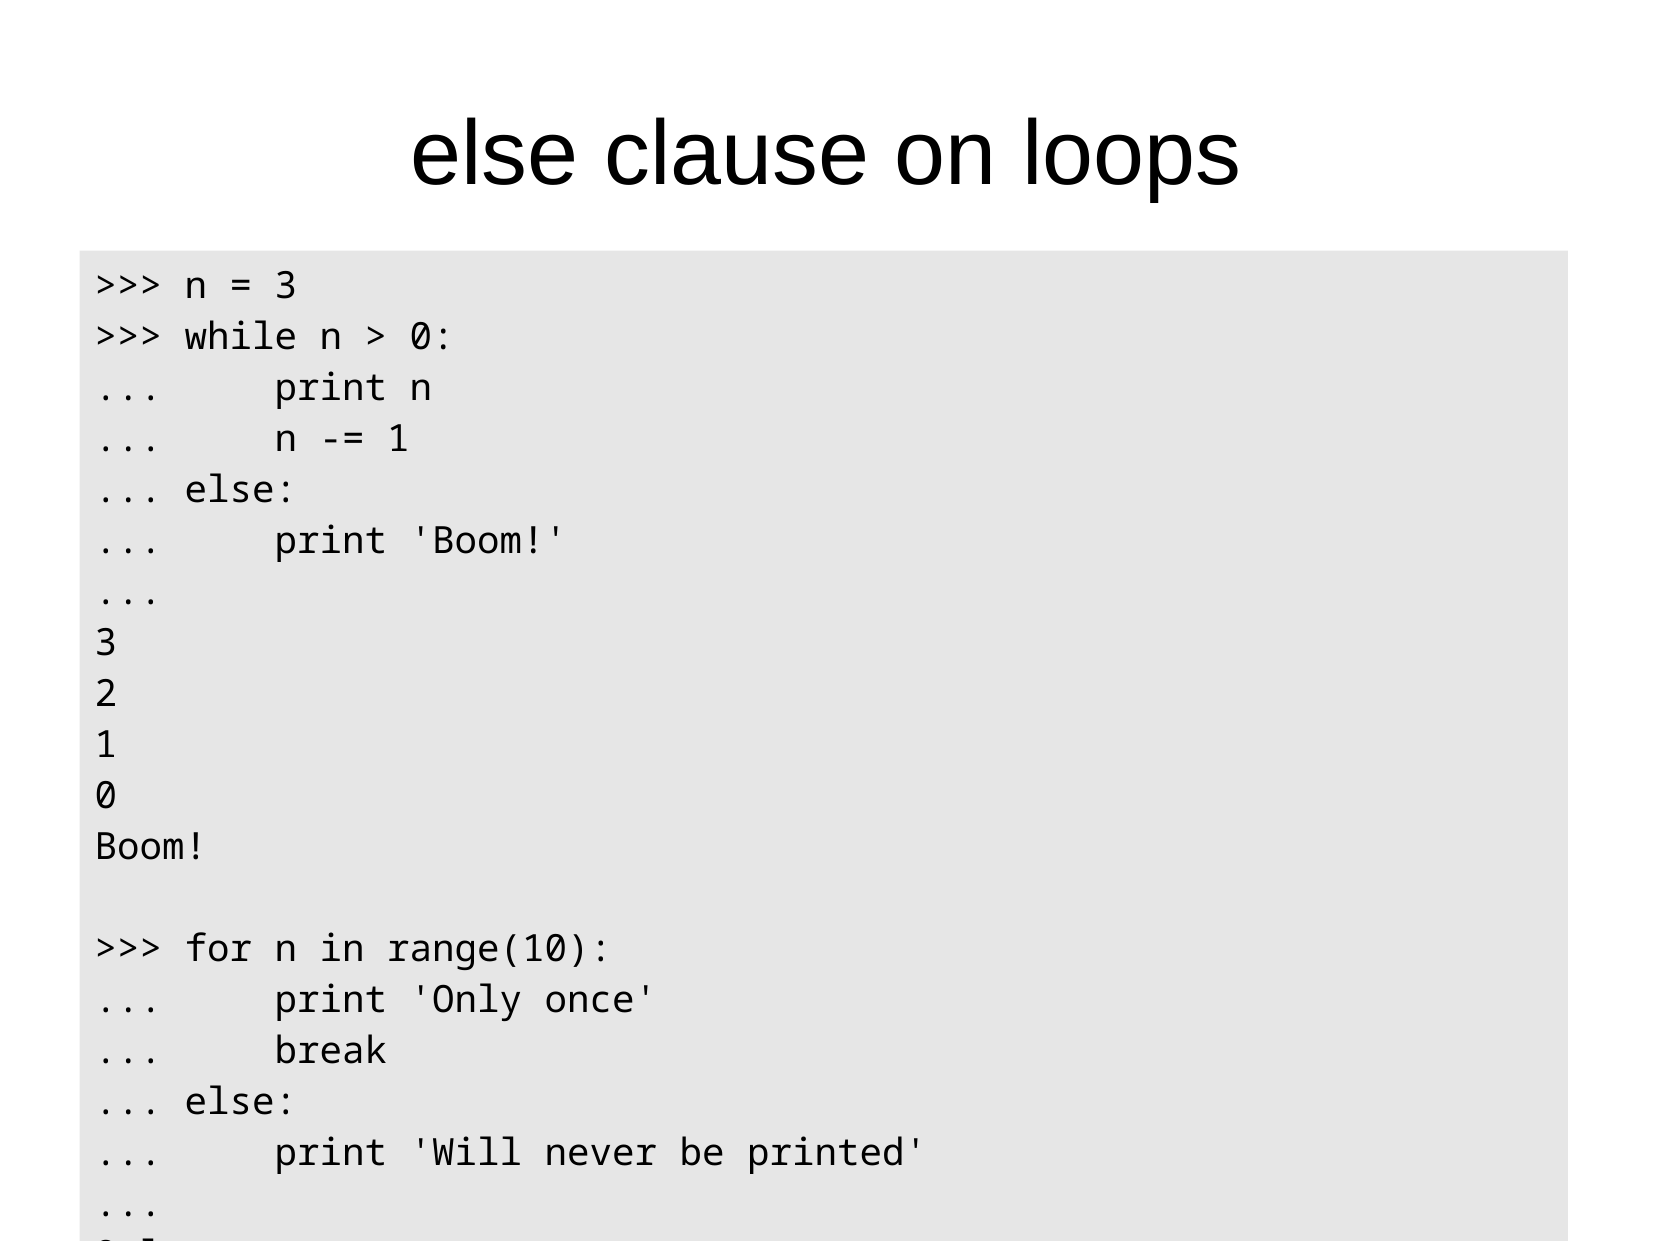

# else clause on loops
>>> n = 3
>>> while n > 0:
... print n
... n -= 1
... else:
... print 'Boom!'
...
3
2
1
0
Boom!
>>> for n in range(10):
... print 'Only once'
... break
... else:
... print 'Will never be printed'
...
Only once
Executed if the loop is allowed to run out